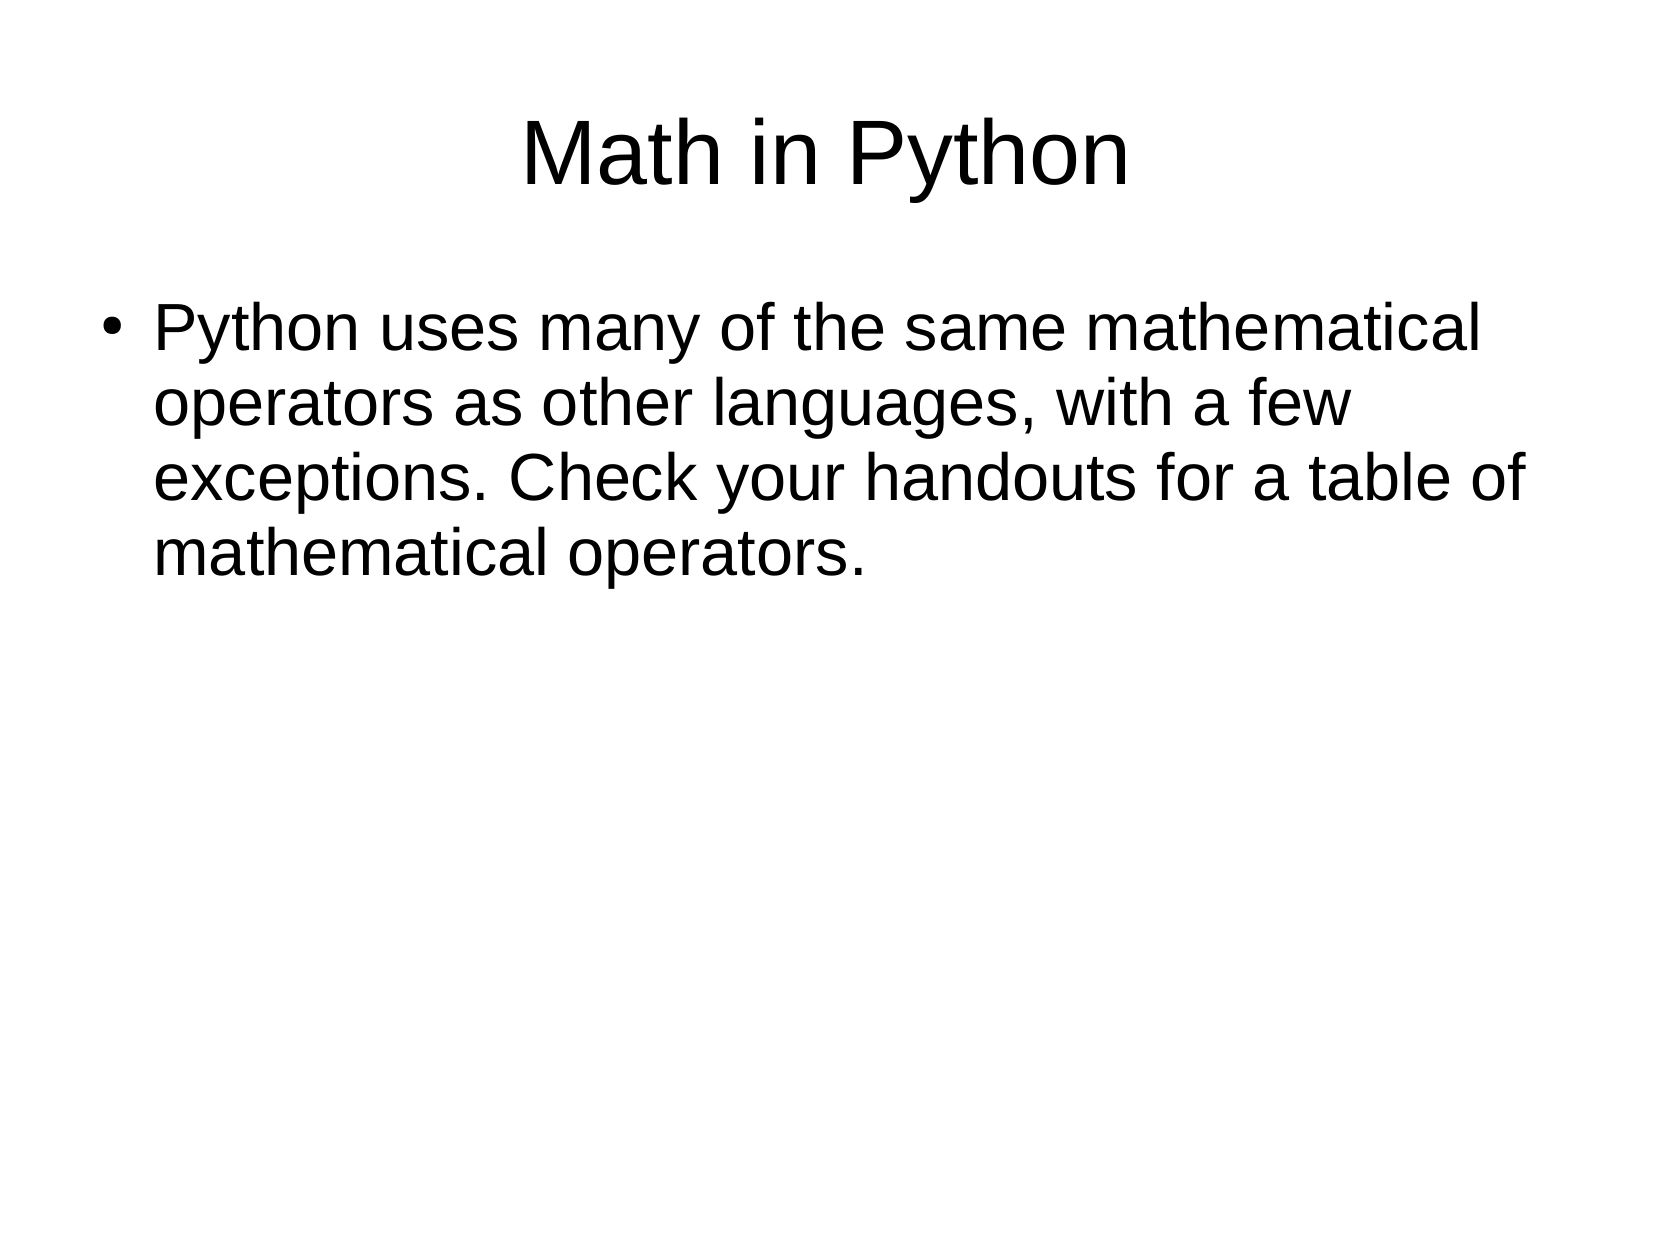

# Math in Python
Python uses many of the same mathematical operators as other languages, with a few exceptions. Check your handouts for a table of mathematical operators.